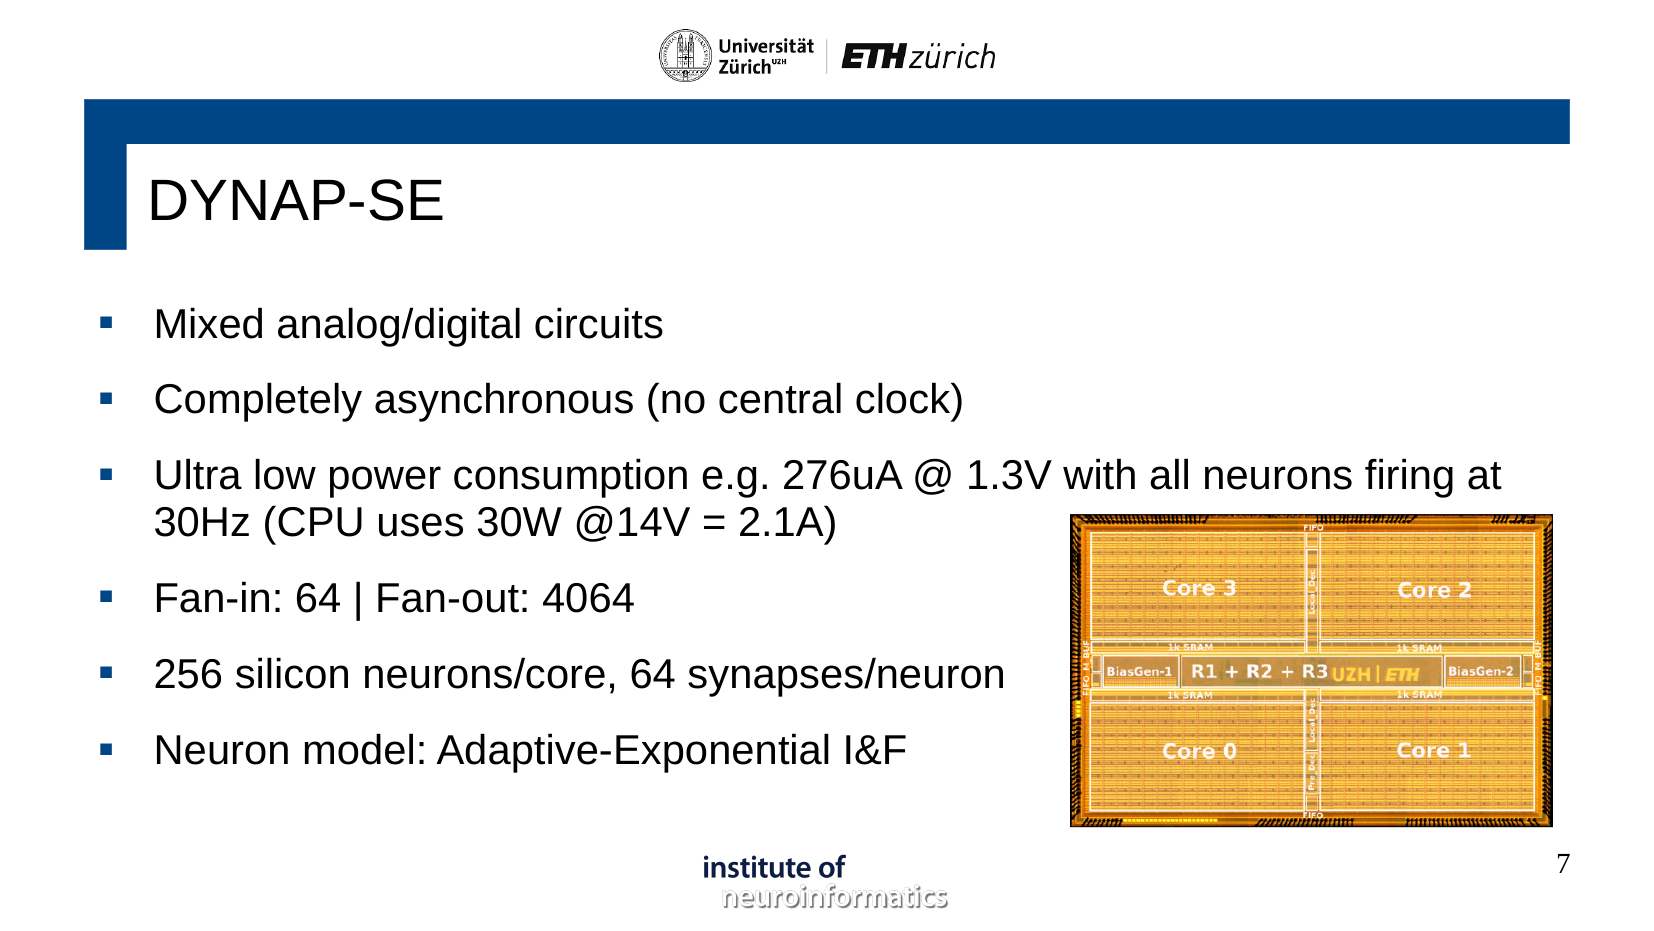

# DYNAP-SE
Mixed analog/digital circuits
Completely asynchronous (no central clock)
Ultra low power consumption e.g. 276uA @ 1.3V with all neurons firing at
30Hz (CPU uses 30W @14V = 2.1A)
Fan-in: 64 | Fan-out: 4064
256 silicon neurons/core, 64 synapses/neuron
Neuron model: Adaptive-Exponential I&F
7